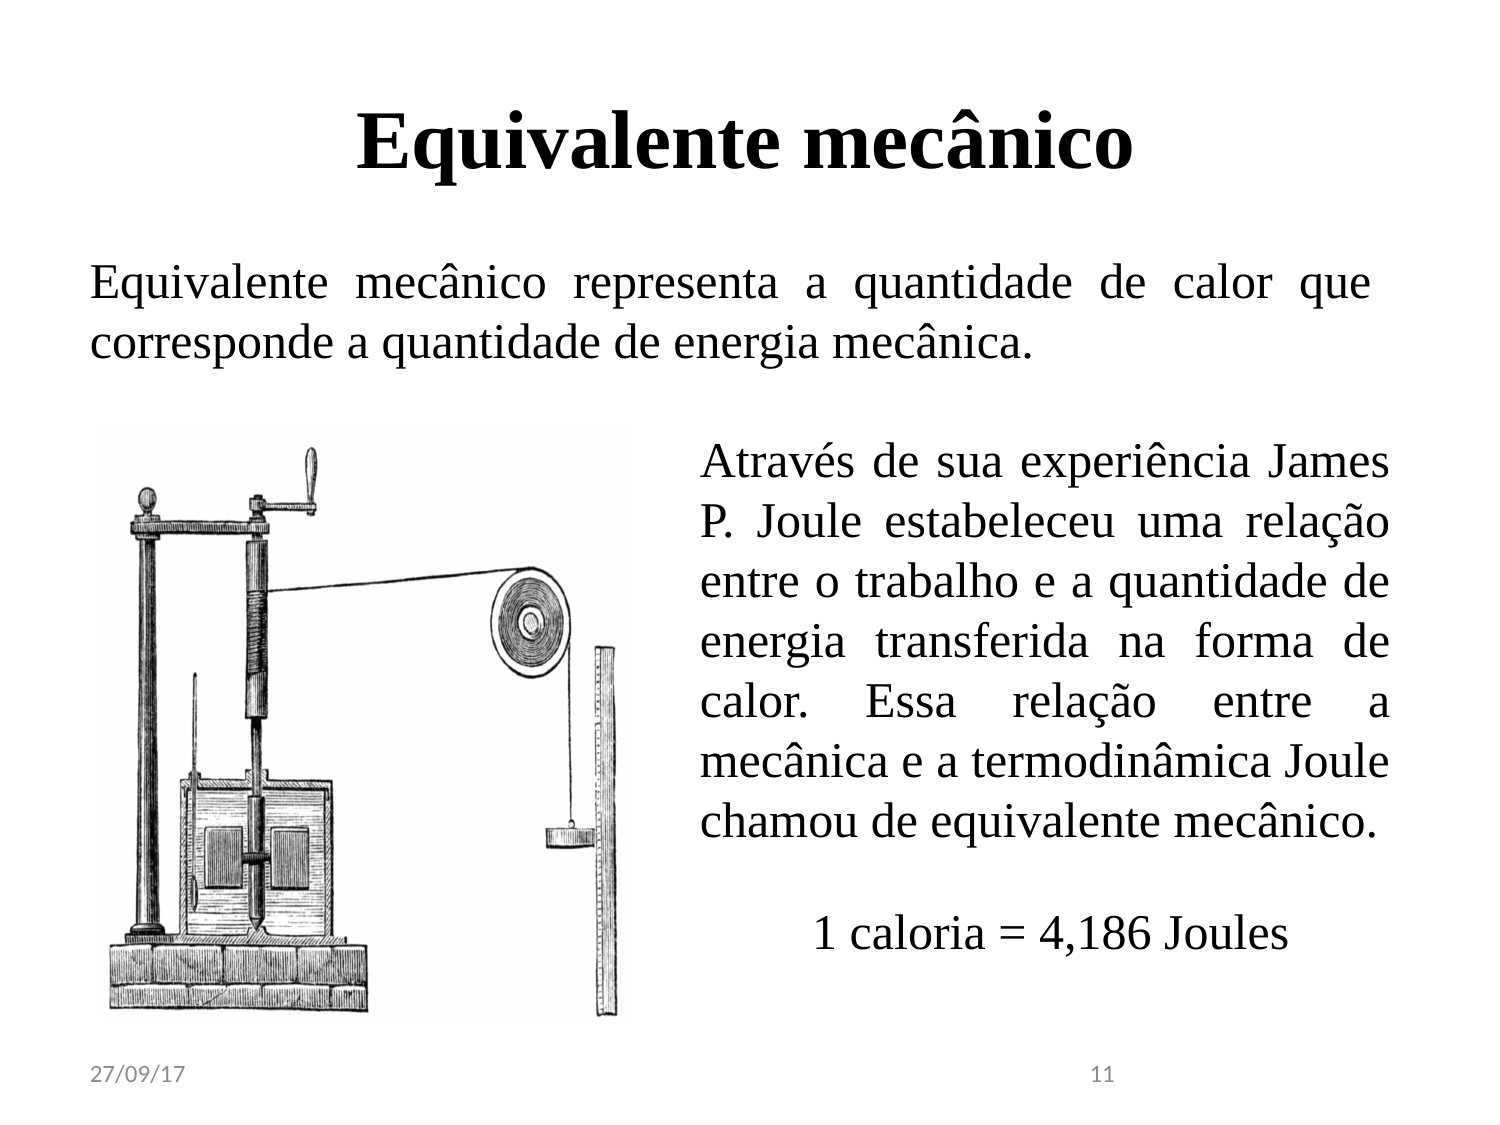

Equivalente mecânico
Equivalente mecânico representa a quantidade de calor que corresponde a quantidade de energia mecânica.
Através de sua experiência James P. Joule estabeleceu uma relação entre o trabalho e a quantidade de energia transferida na forma de calor. Essa relação entre a mecânica e a termodinâmica Joule chamou de equivalente mecânico.
1 caloria = 4,186 Joules
27/09/17